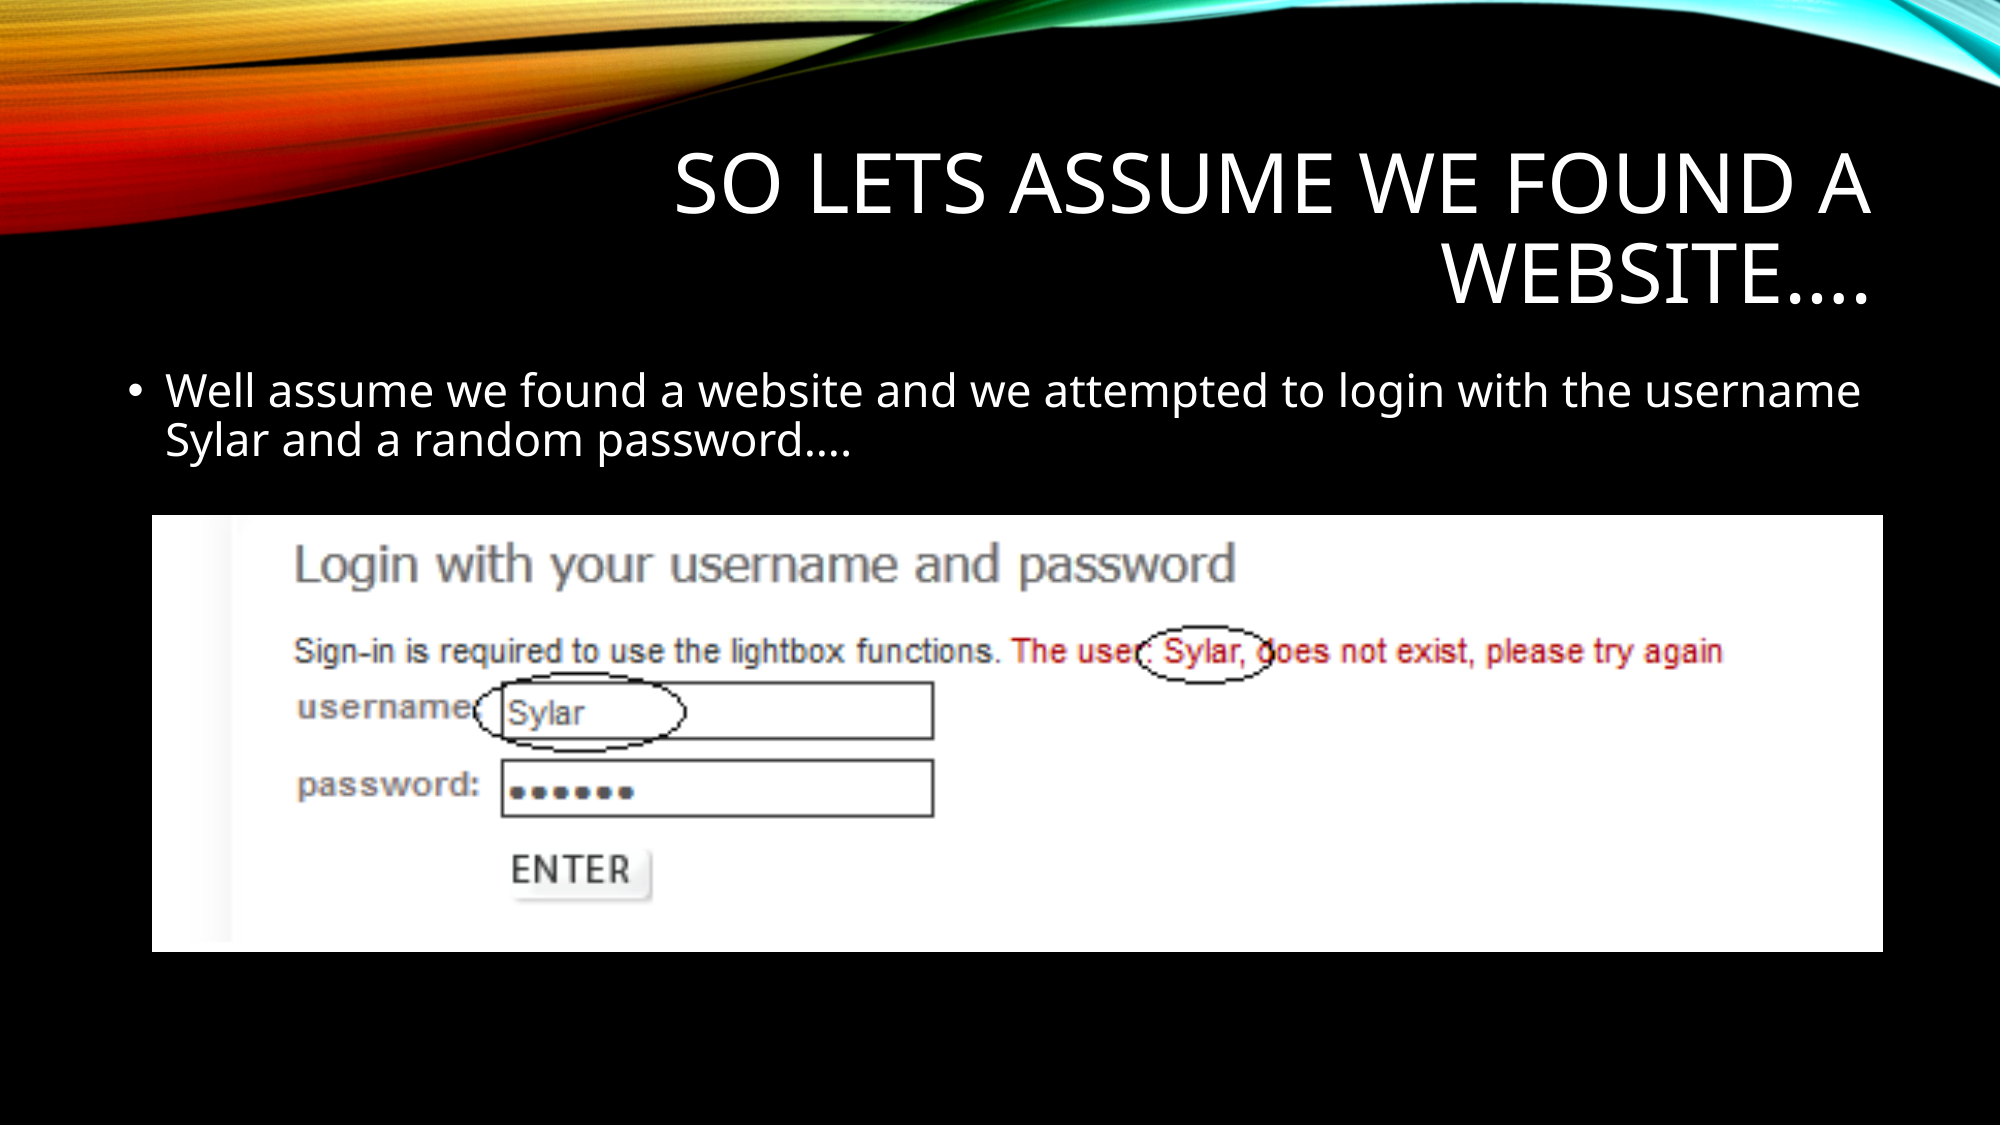

# So lets assume we found a website….
Well assume we found a website and we attempted to login with the username Sylar and a random password….